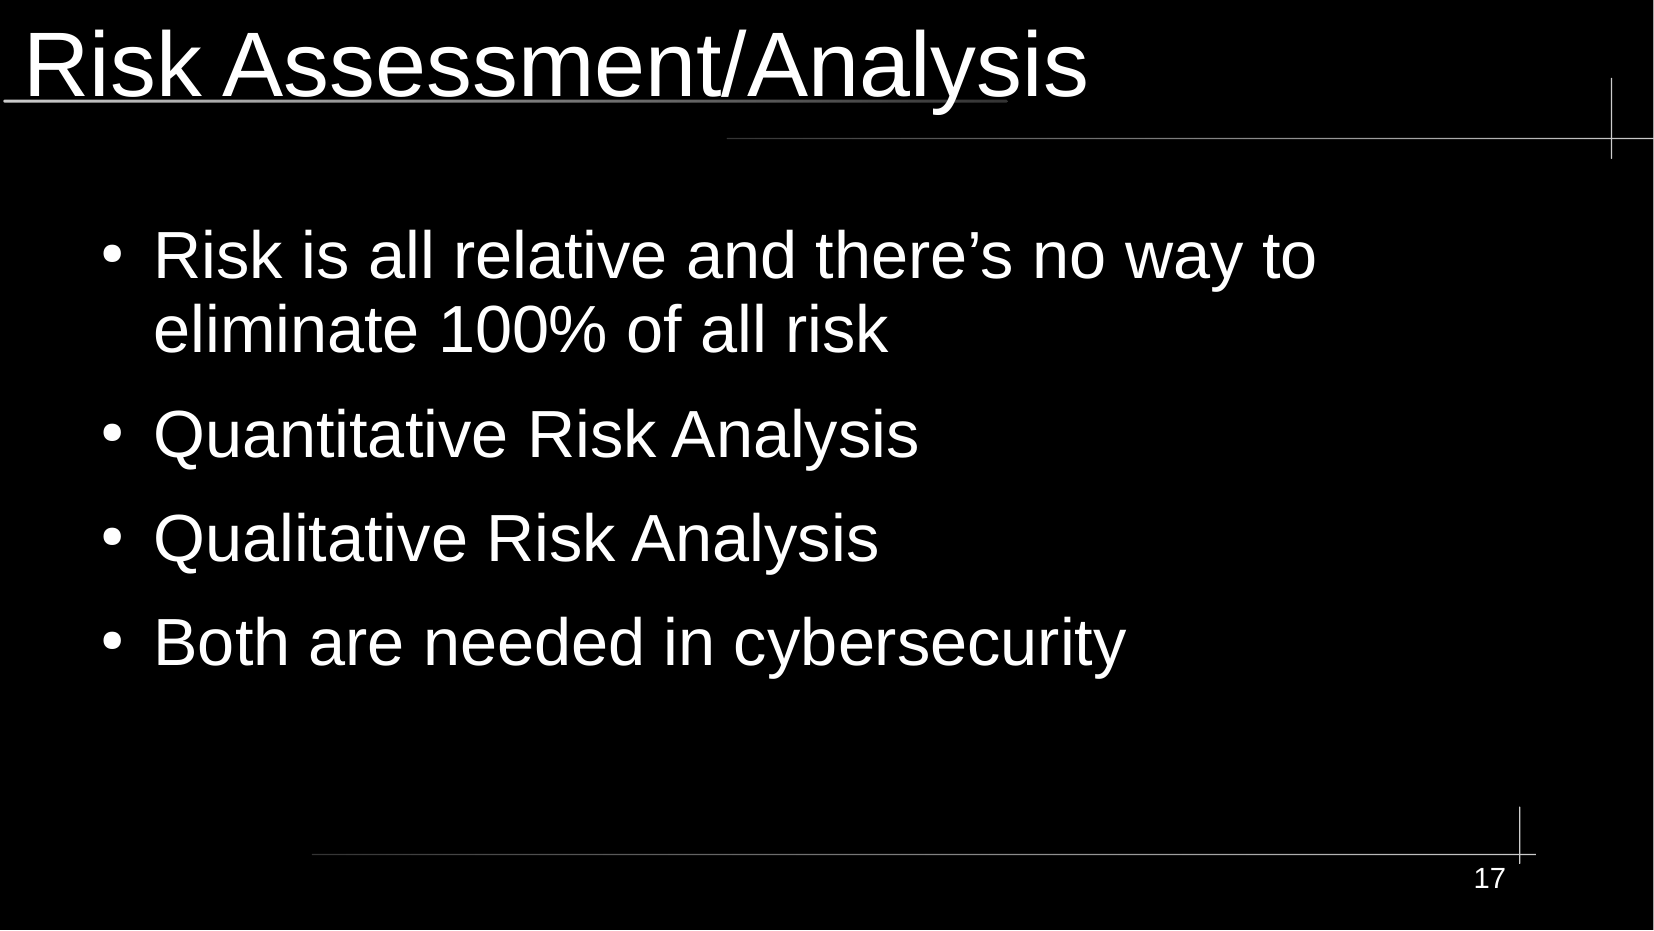

# Risk Assessment/Analysis
Risk is all relative and there’s no way to eliminate 100% of all risk
Quantitative Risk Analysis
Qualitative Risk Analysis
Both are needed in cybersecurity
17